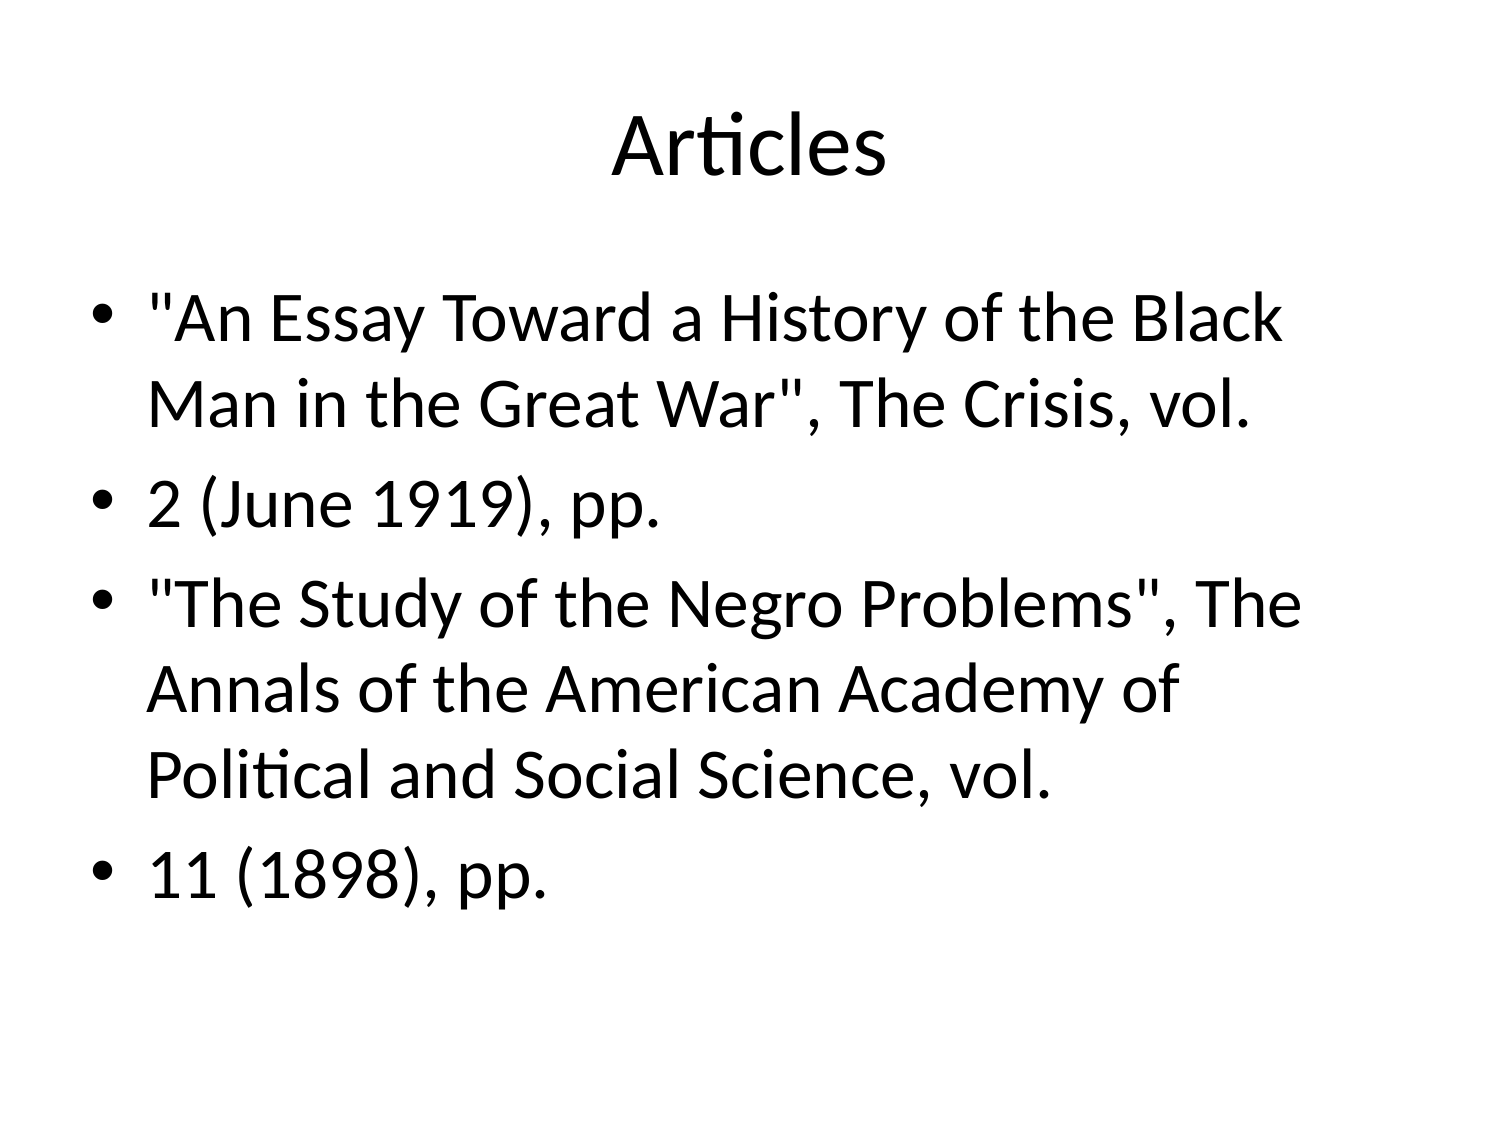

# Articles
"An Essay Toward a History of the Black Man in the Great War", The Crisis, vol.
2 (June 1919), pp.
"The Study of the Negro Problems", The Annals of the American Academy of Political and Social Science, vol.
11 (1898), pp.